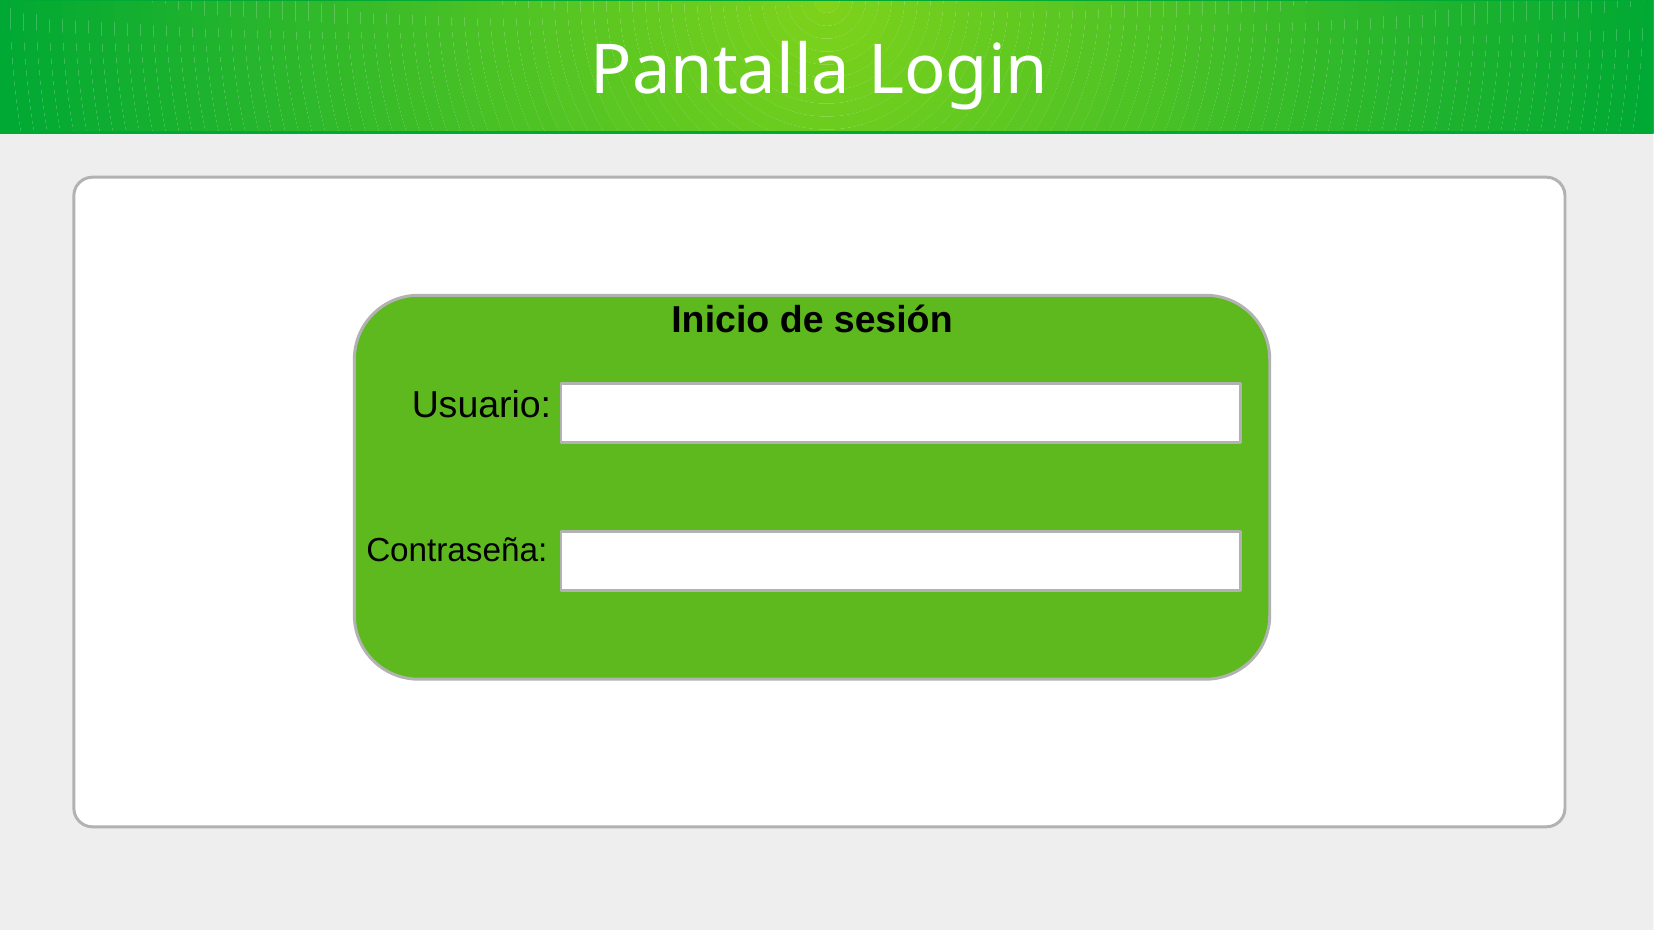

# Pantalla Login
Inicio de sesión
Usuario:
Contraseña: